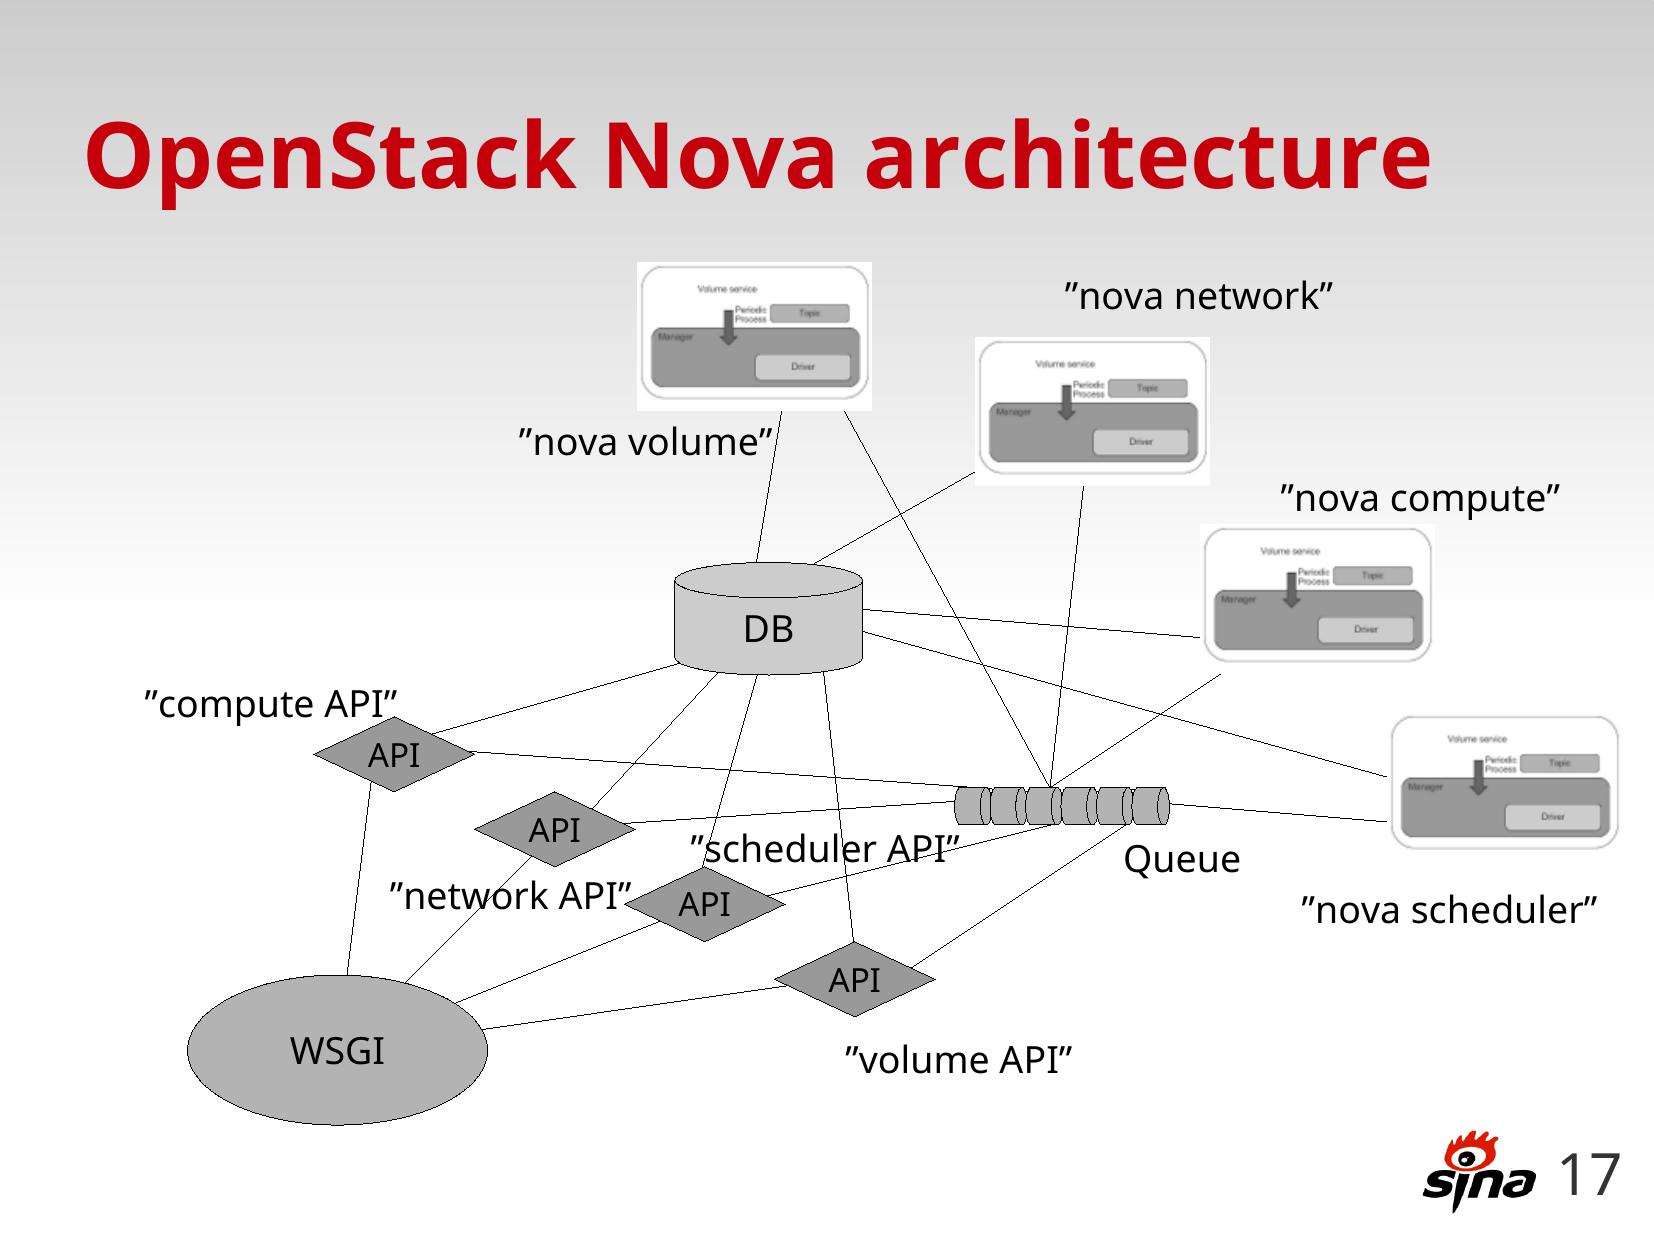

# OpenStack Nova architecture
”nova network”
”nova volume”
”nova compute”
DB
”compute API”
API
API
”scheduler API”
Queue
”network API”
API
”nova scheduler”
API
WSGI
”volume API”
17